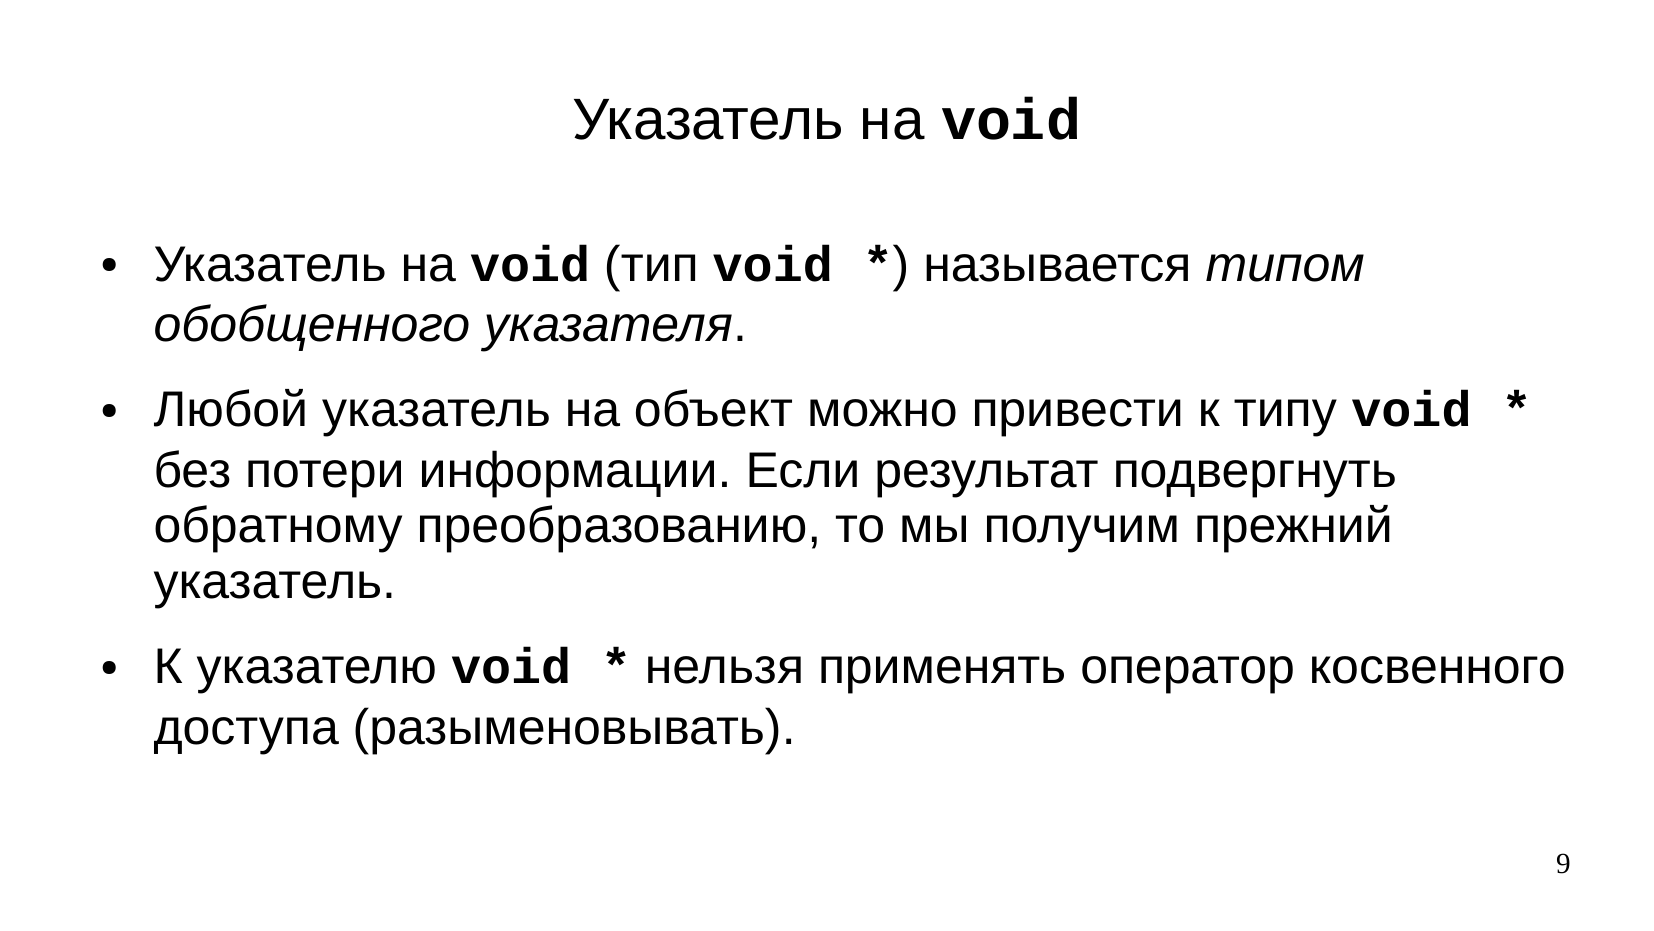

# Указатель на void
Указатель на void (тип void *) называется типом обобщенного указателя.
Любой указатель на объект можно привести к типу void * без потери информации. Если результат подвергнуть обратному преобразованию, то мы получим прежний указатель.
К указателю void * нельзя применять оператор косвенного доступа (разыменовывать).
9